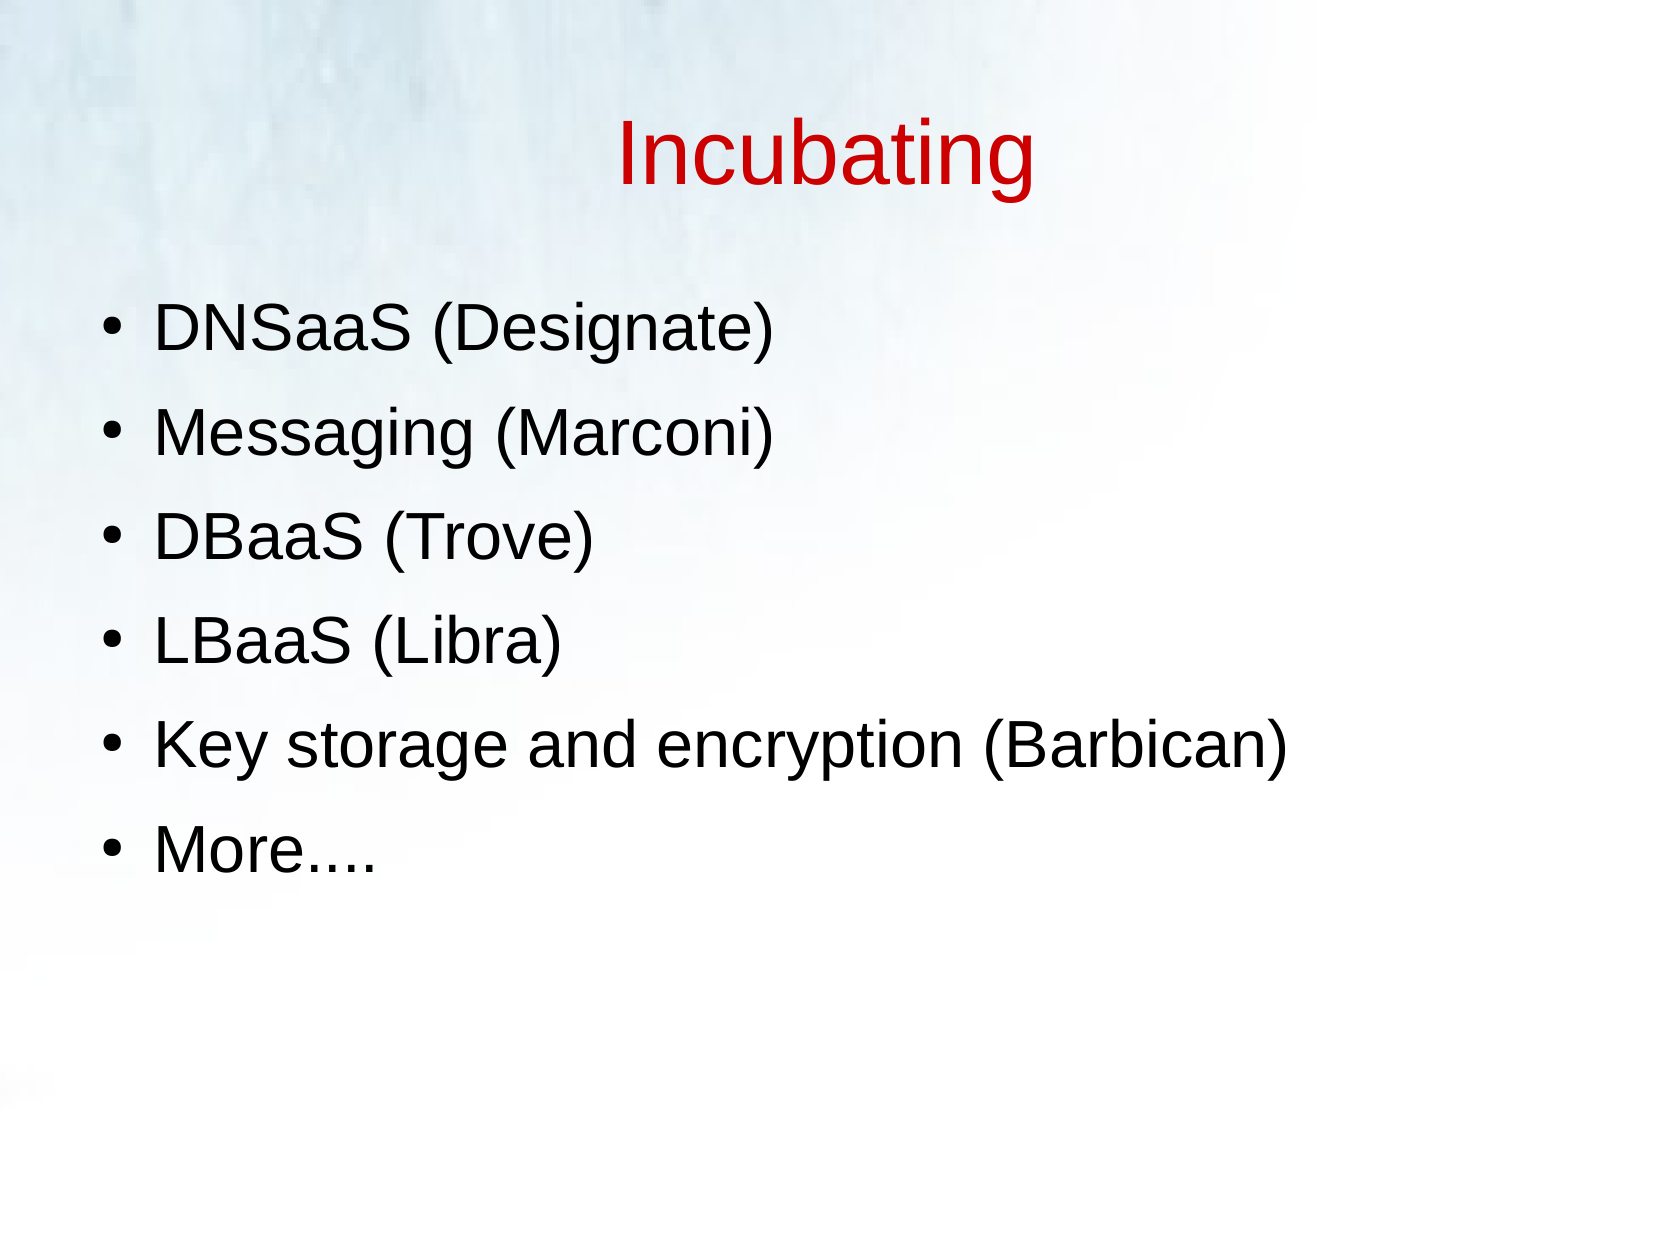

# Incubating
DNSaaS (Designate)
Messaging (Marconi)
DBaaS (Trove)
LBaaS (Libra)
Key storage and encryption (Barbican)
More....